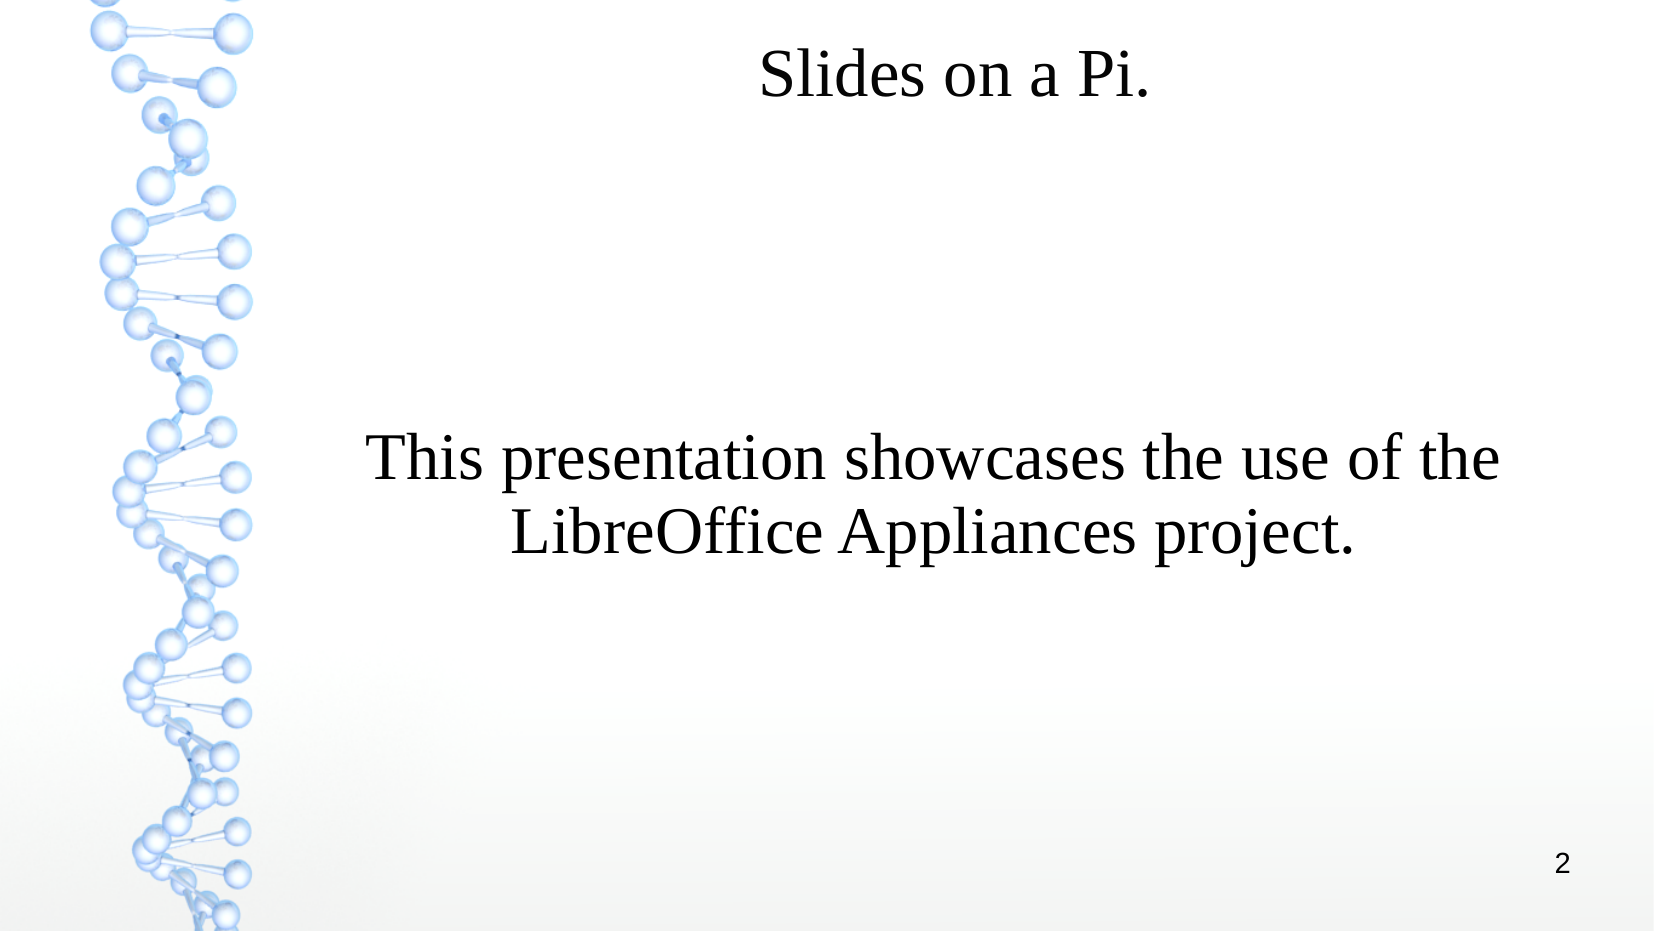

# Slides on a Pi.
This presentation showcases the use of the LibreOffice Appliances project.
2